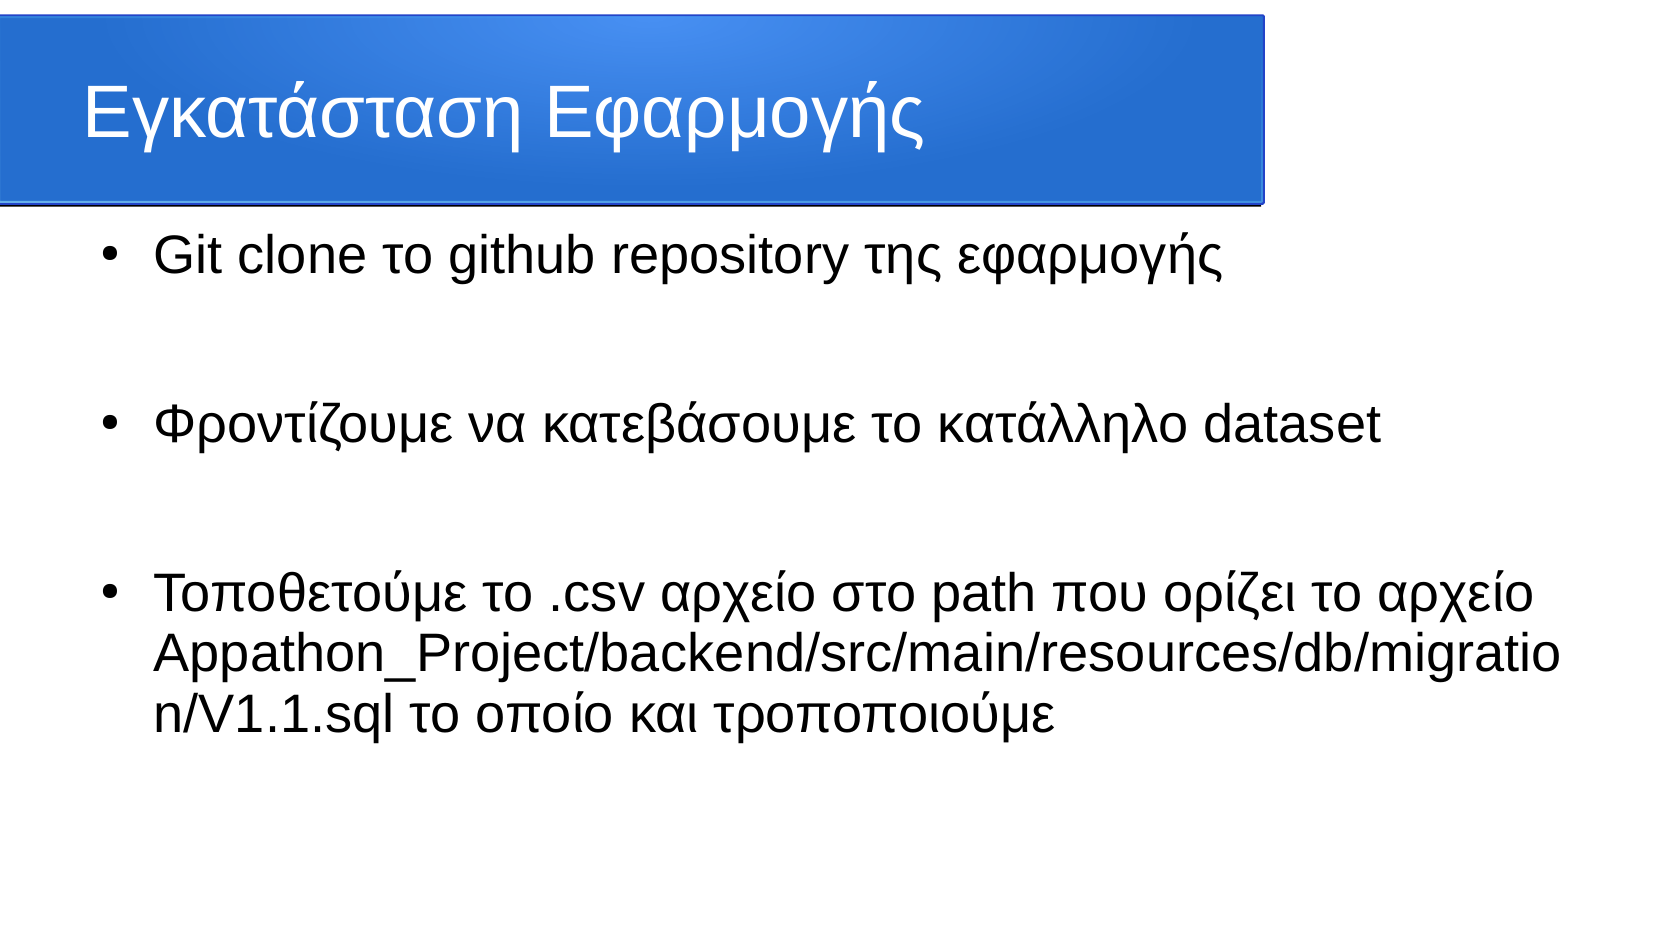

# Εγκατάσταση Εφαρμογής
Git clone το github repository της εφαρμογής
Φροντίζουμε να κατεβάσουμε το κατάλληλο dataset
Τοποθετούμε το .csv αρχείο στο path που ορίζει το αρχείο Appathon_Project/backend/src/main/resources/db/migration/V1.1.sql το οποίο και τροποποιούμε